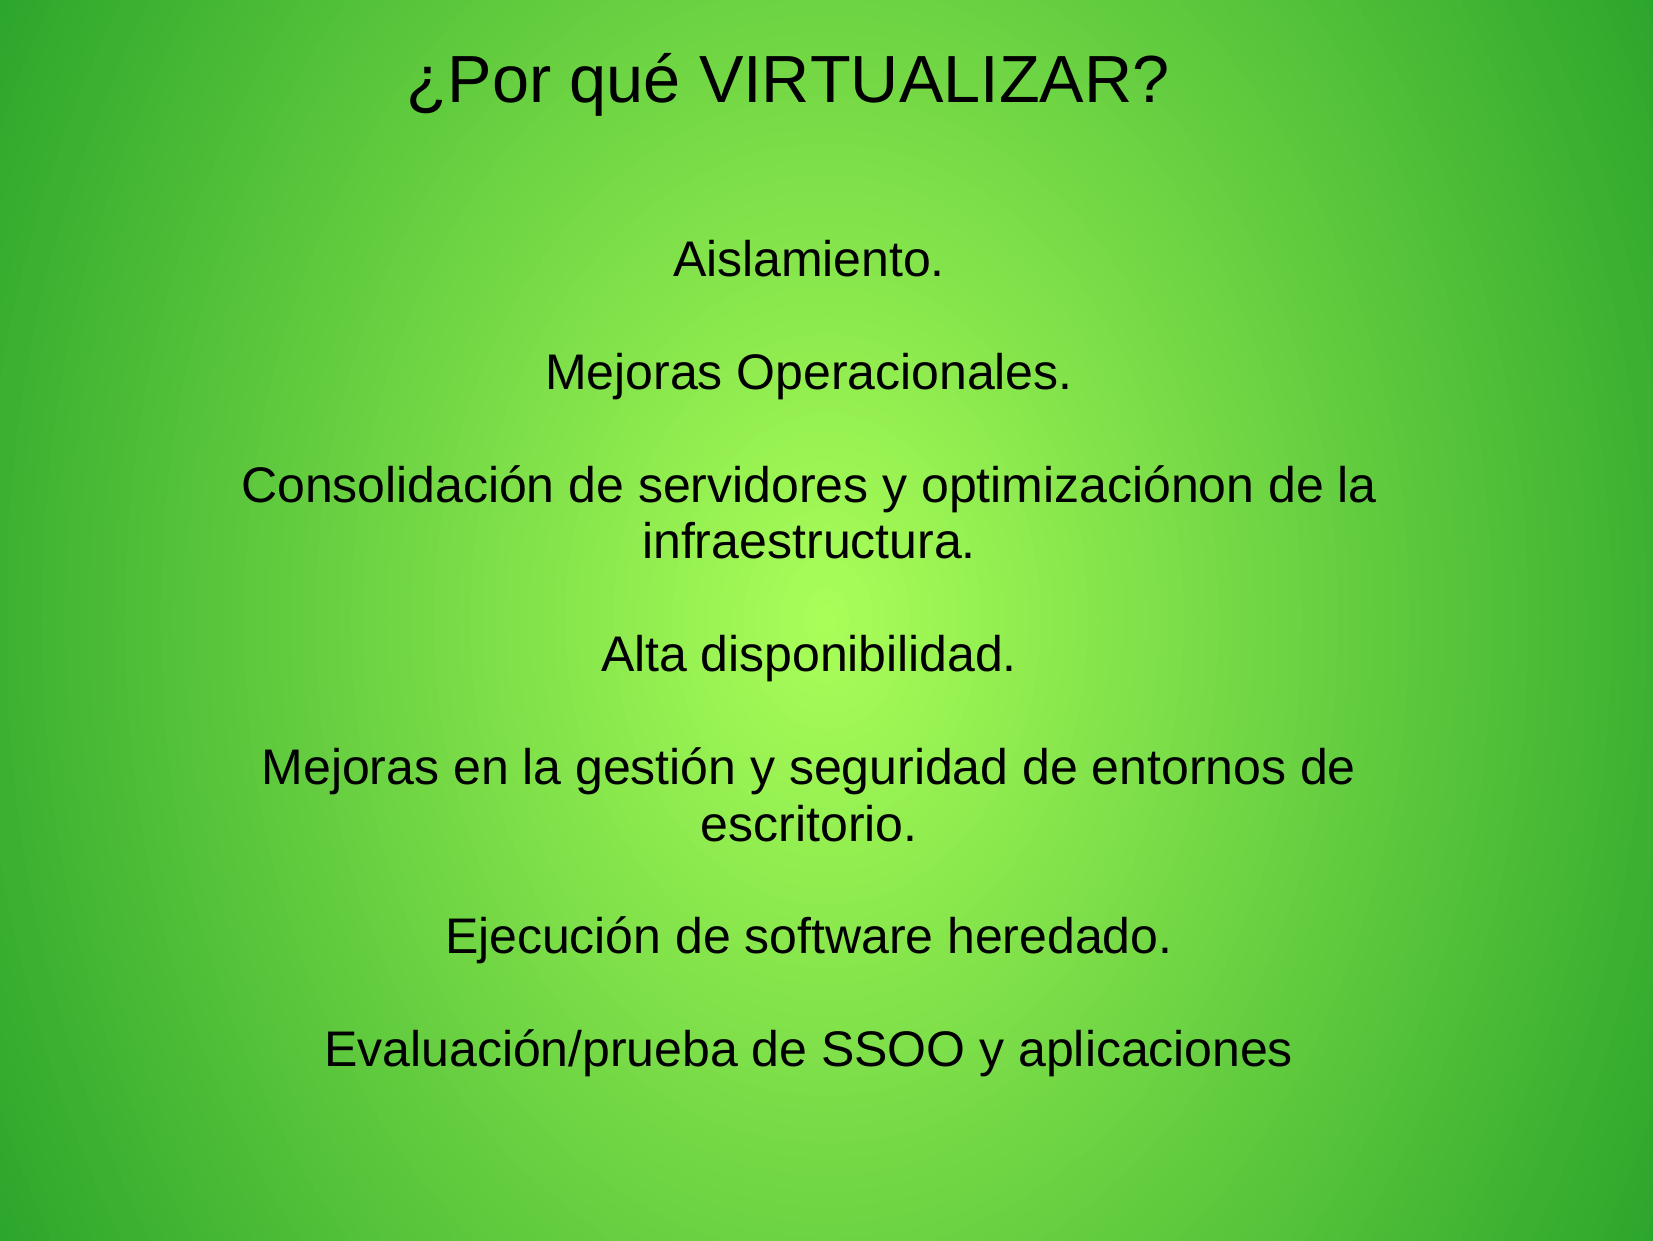

¿Por qué VIRTUALIZAR?
Aislamiento.
Mejoras Operacionales.
Consolidación de servidores y optimizaciónon de la
infraestructura.
Alta disponibilidad.
Mejoras en la gestión y seguridad de entornos de escritorio.
Ejecución de software heredado.
Evaluación/prueba de SSOO y aplicaciones